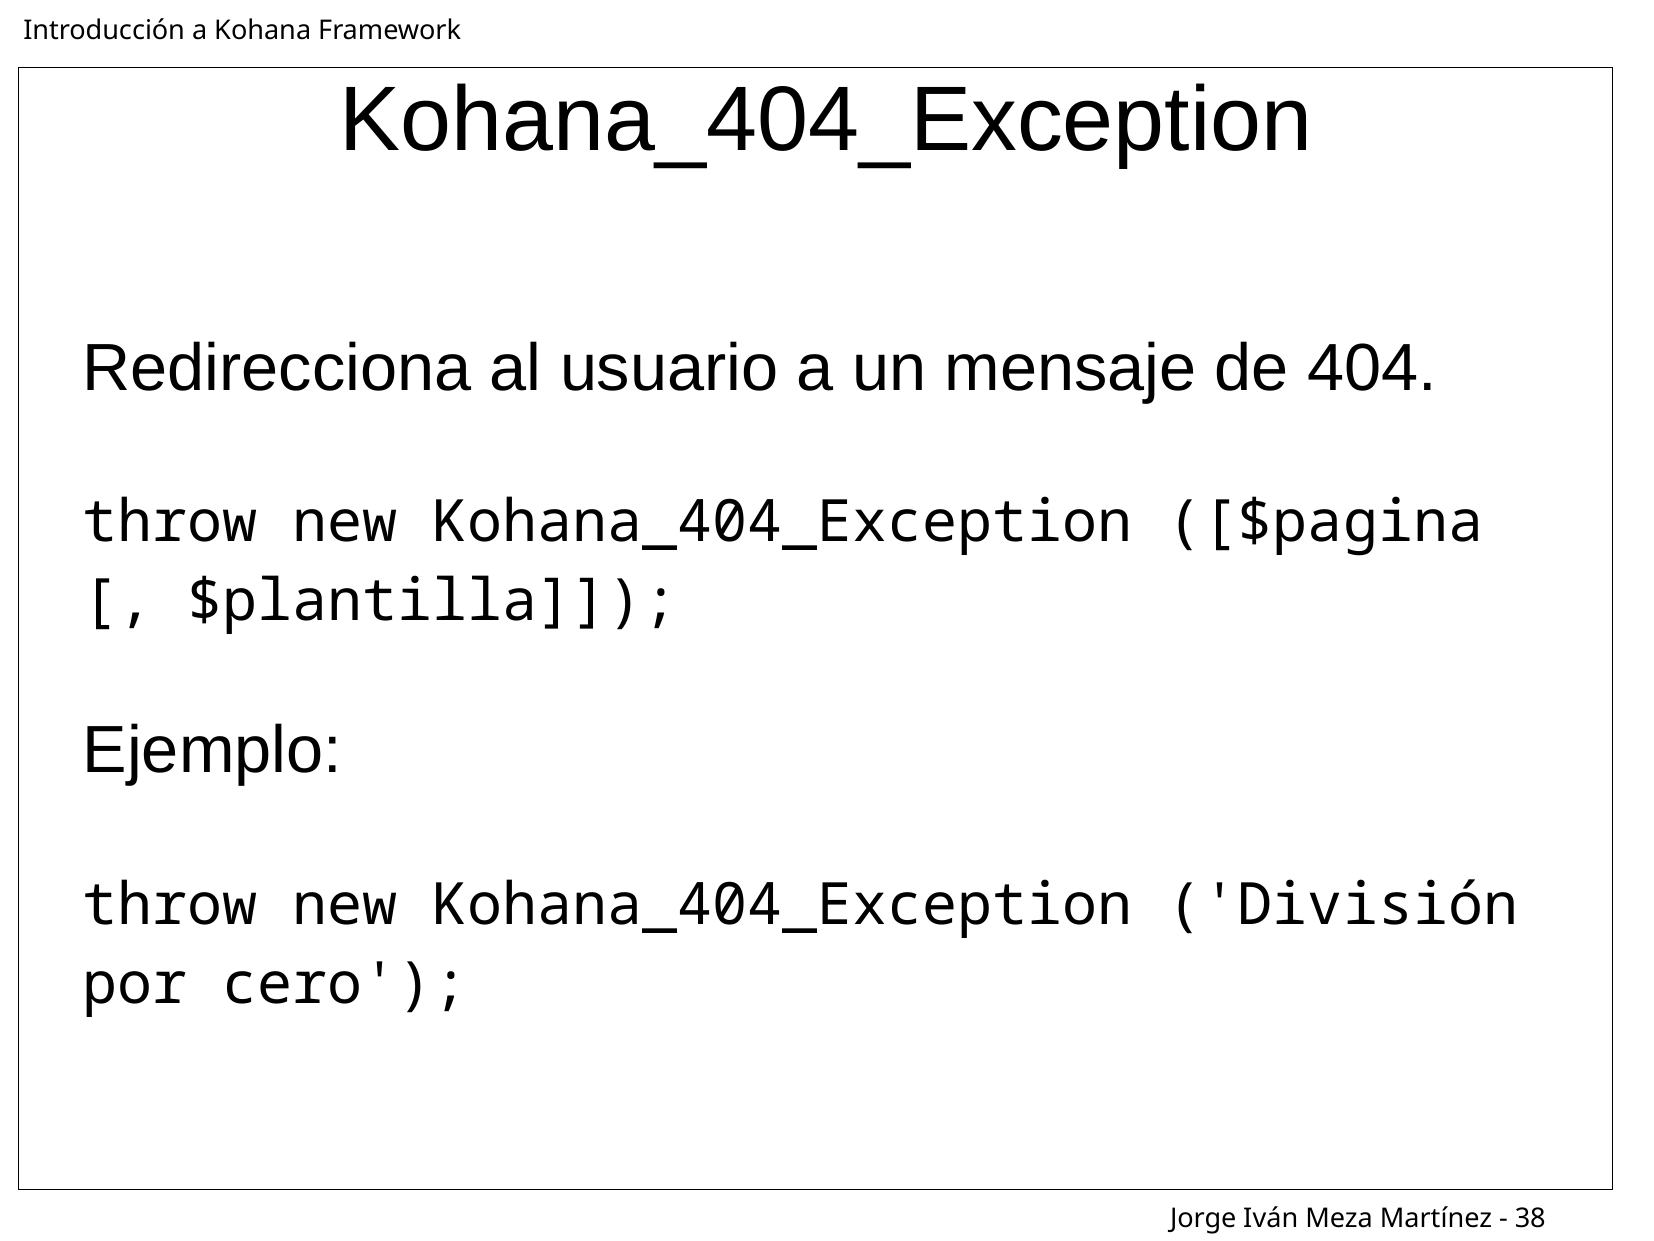

# Kohana_404_Exception
Redirecciona al usuario a un mensaje de 404.
throw new Kohana_404_Exception ([$pagina [, $plantilla]]);
Ejemplo:
throw new Kohana_404_Exception ('División por cero');